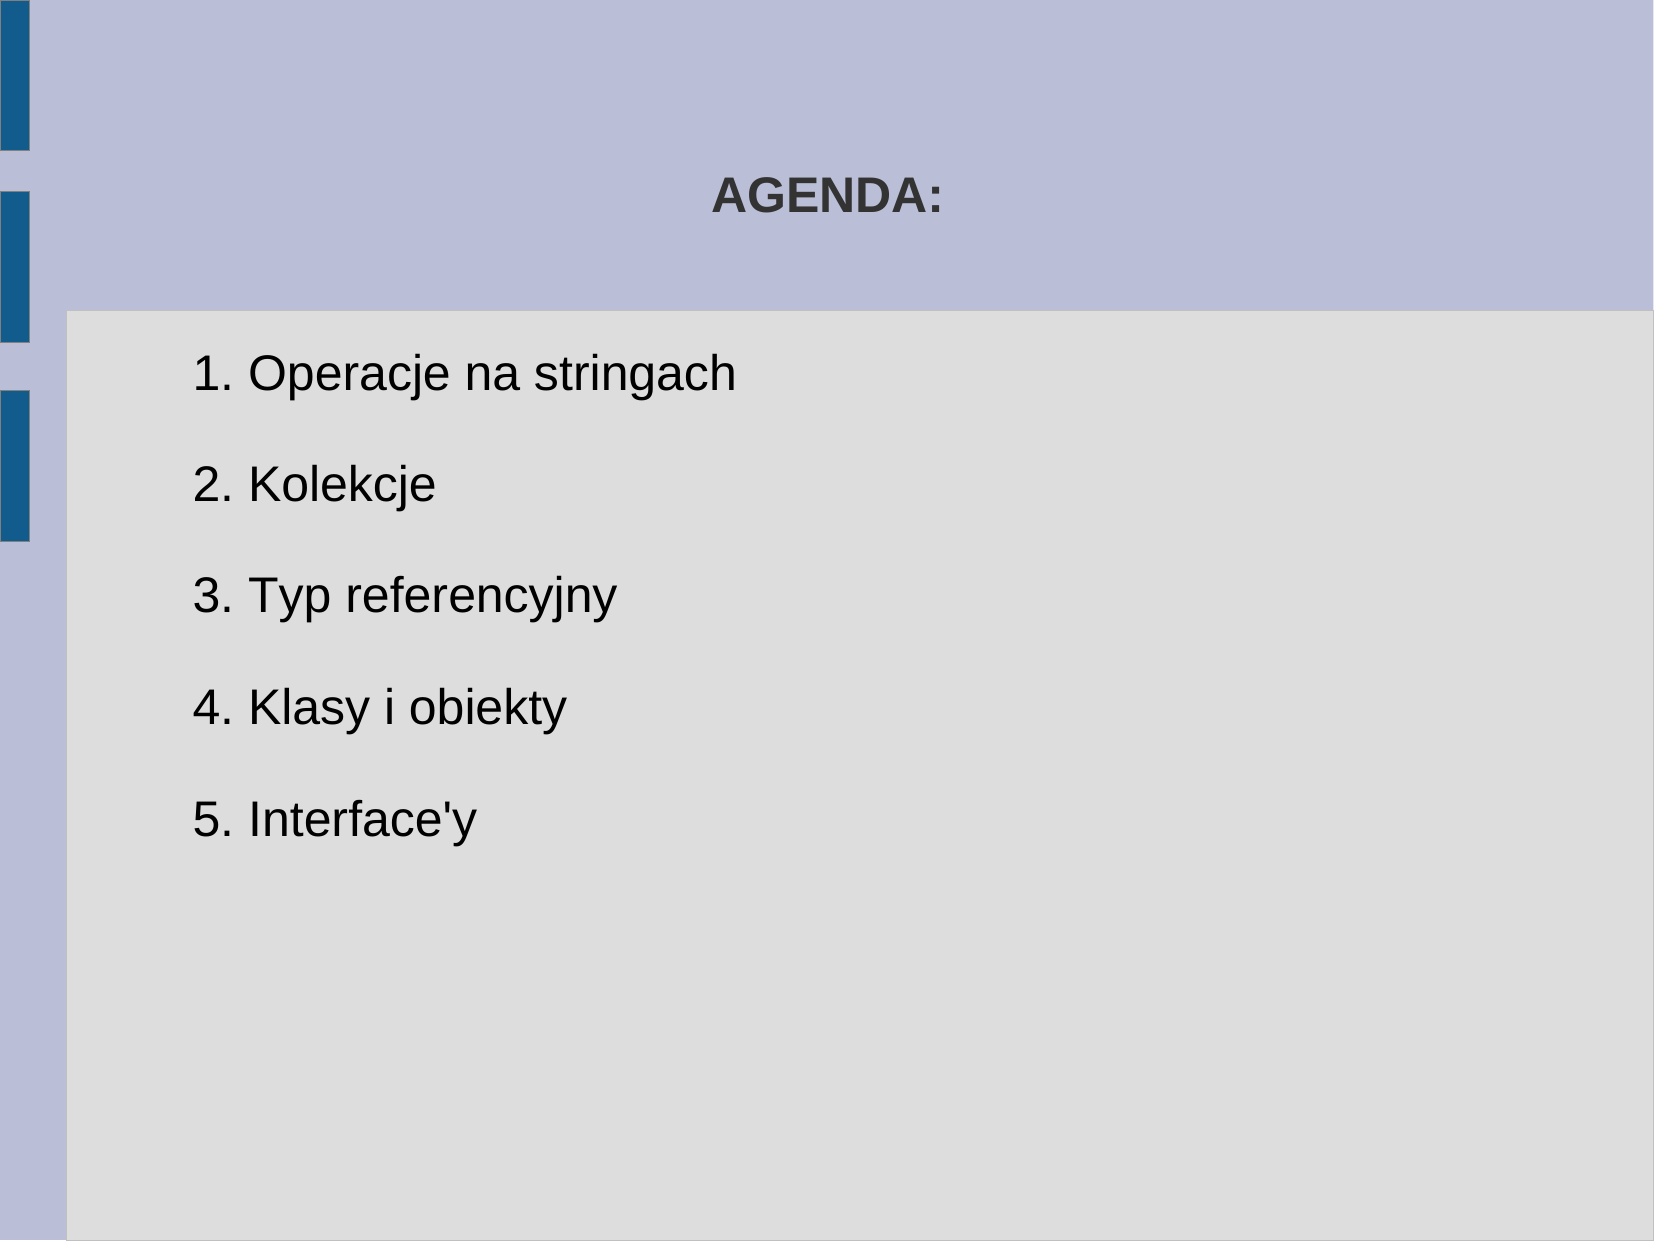

# AGENDA:
1. Operacje na stringach
2. Kolekcje
3. Typ referencyjny
4. Klasy i obiekty
5. Interface'y